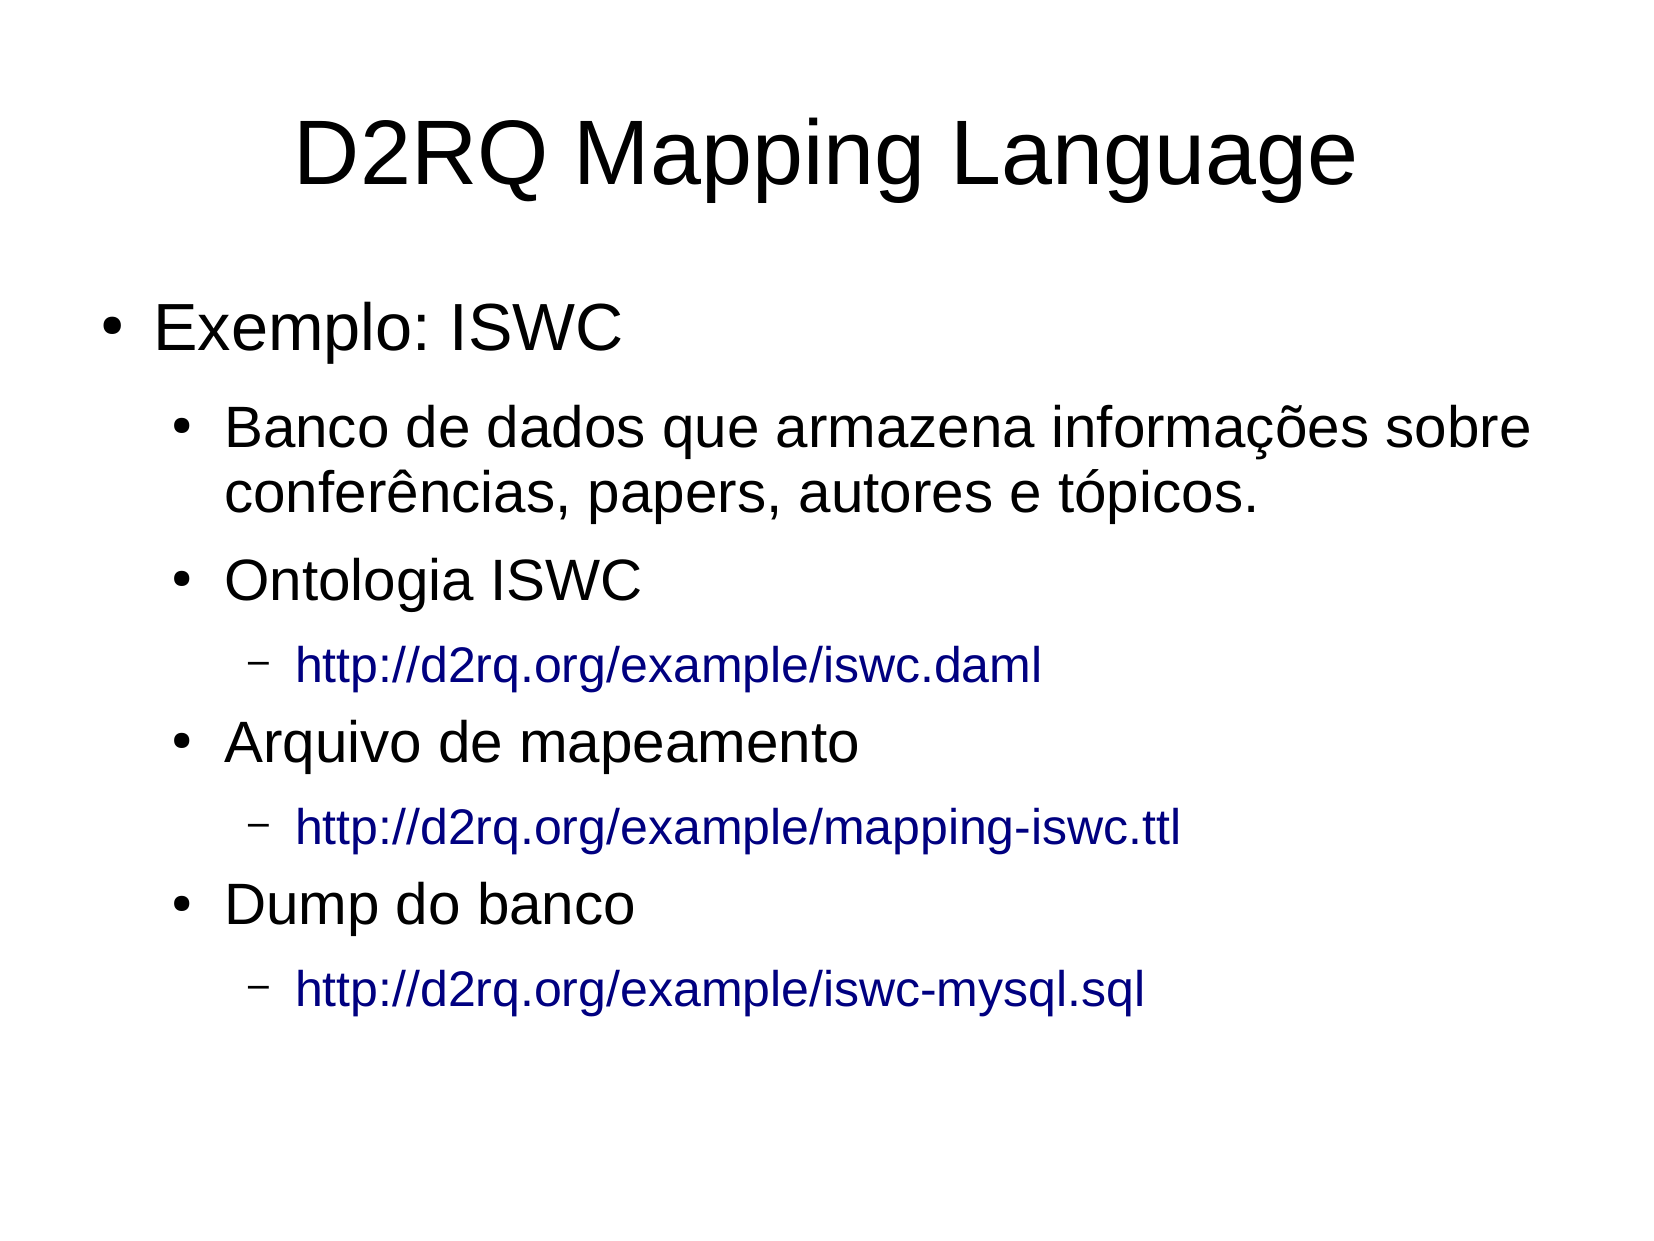

# D2RQ Mapping Language
Exemplo: ISWC
Banco de dados que armazena informações sobre conferências, papers, autores e tópicos.
Ontologia ISWC
http://d2rq.org/example/iswc.daml
Arquivo de mapeamento
http://d2rq.org/example/mapping-iswc.ttl
Dump do banco
http://d2rq.org/example/iswc-mysql.sql